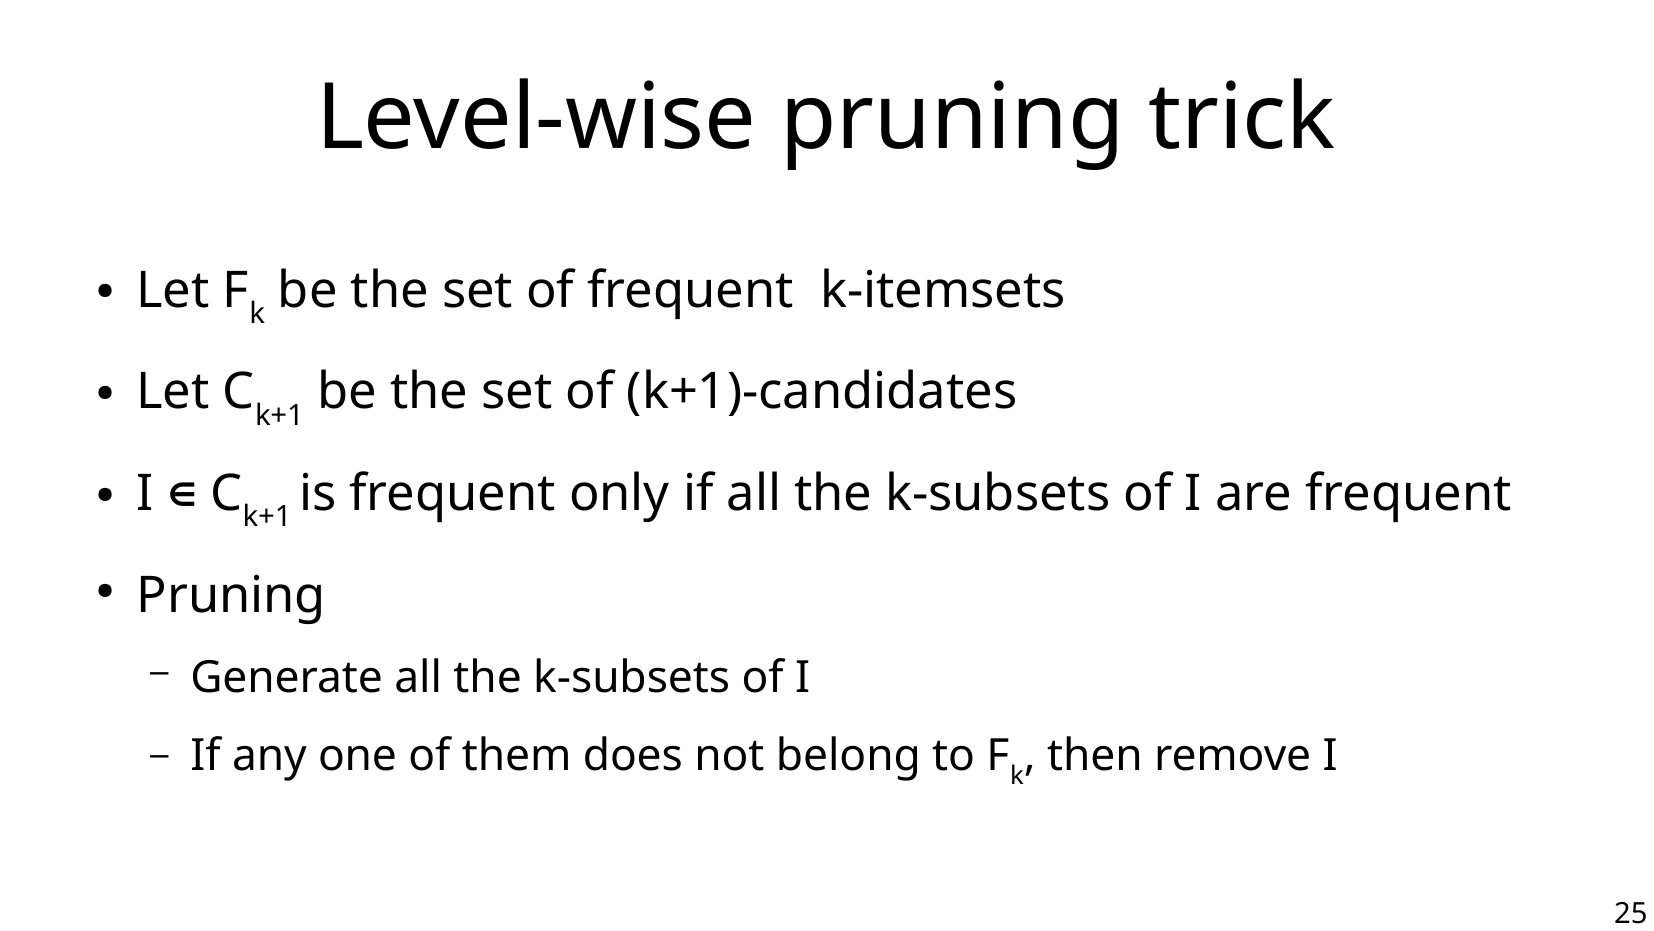

# Level-wise pruning trick
Let Fk be the set of frequent k-itemsets
Let Ck+1 be the set of (k+1)-candidates
I ∊ Ck+1 is frequent only if all the k-subsets of I are frequent
Pruning
Generate all the k-subsets of I
If any one of them does not belong to Fk, then remove I
25